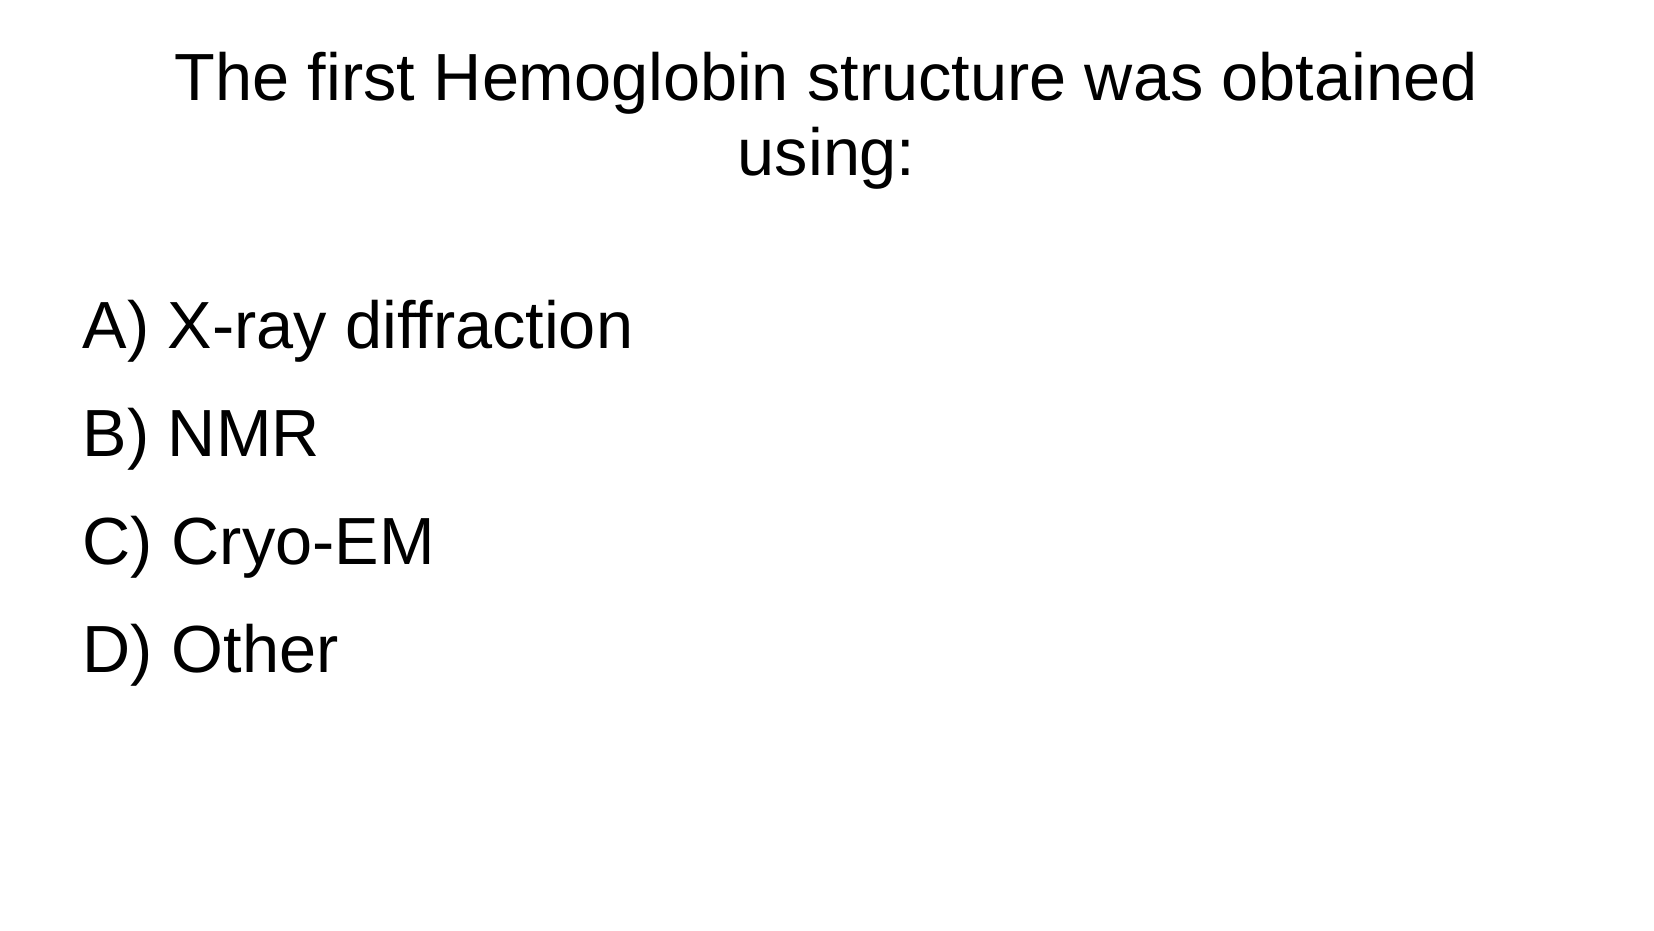

# The first Hemoglobin structure was obtained using:
 X-ray diffraction
 NMR
 Cryo-EM
 Other